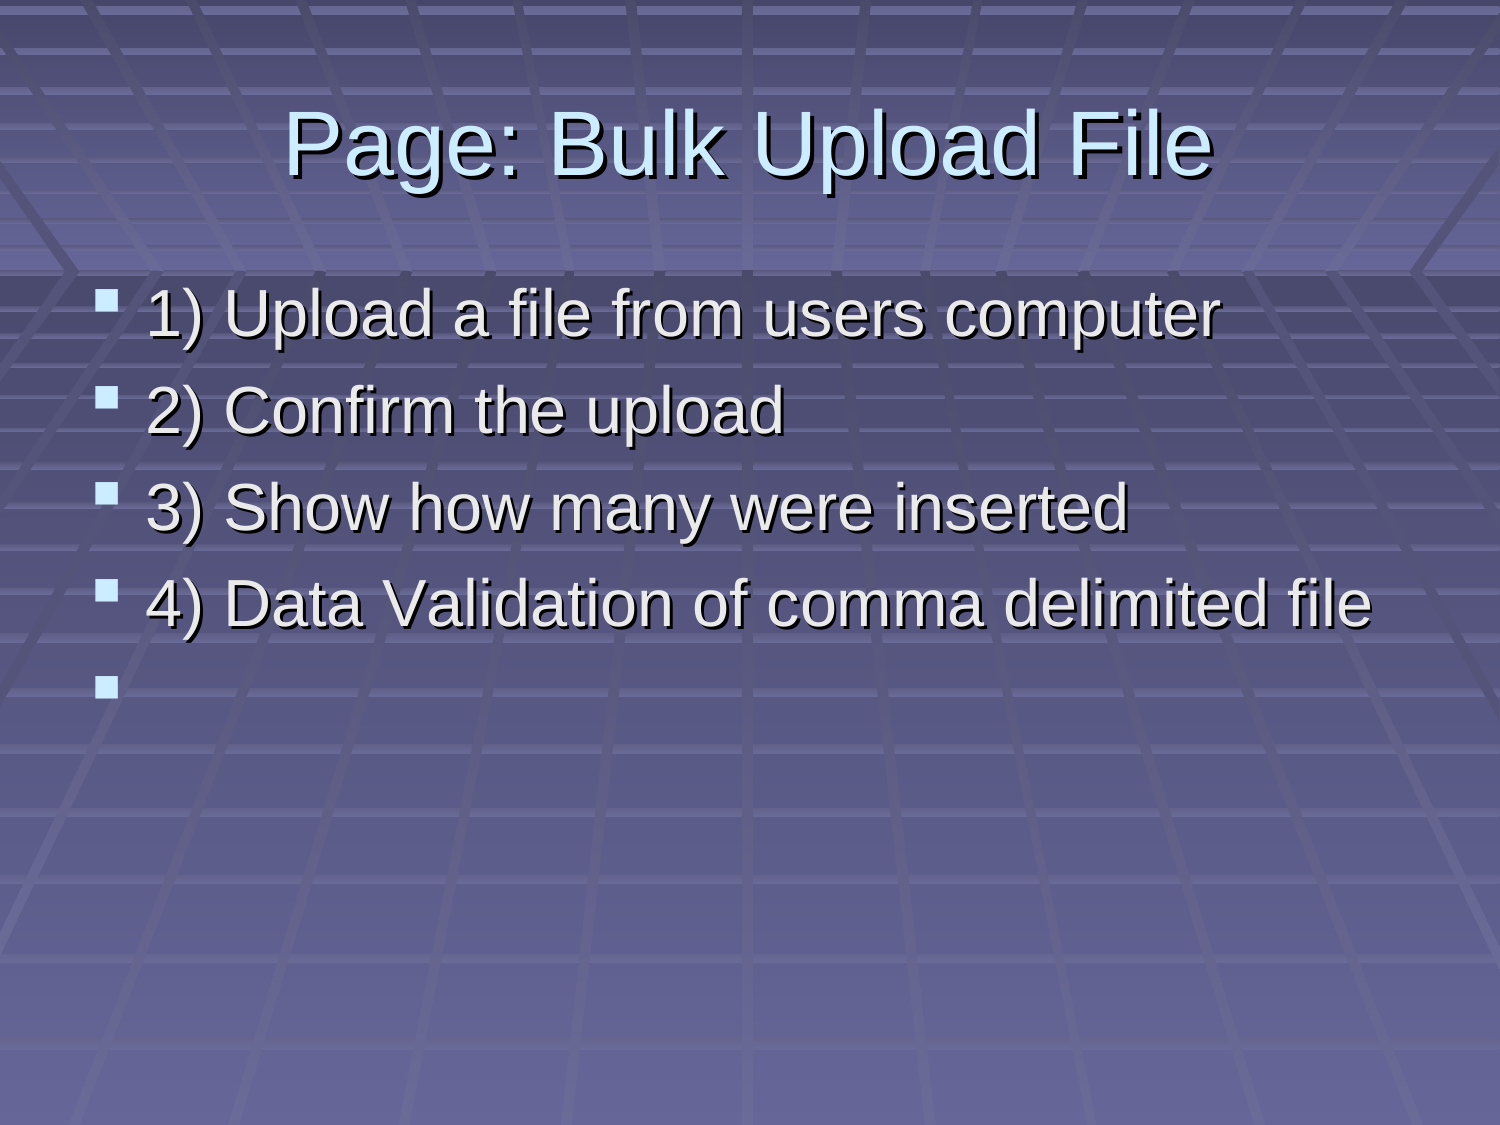

# Page: Bulk Upload File
1) Upload a file from users computer
2) Confirm the upload
3) Show how many were inserted
4) Data Validation of comma delimited file